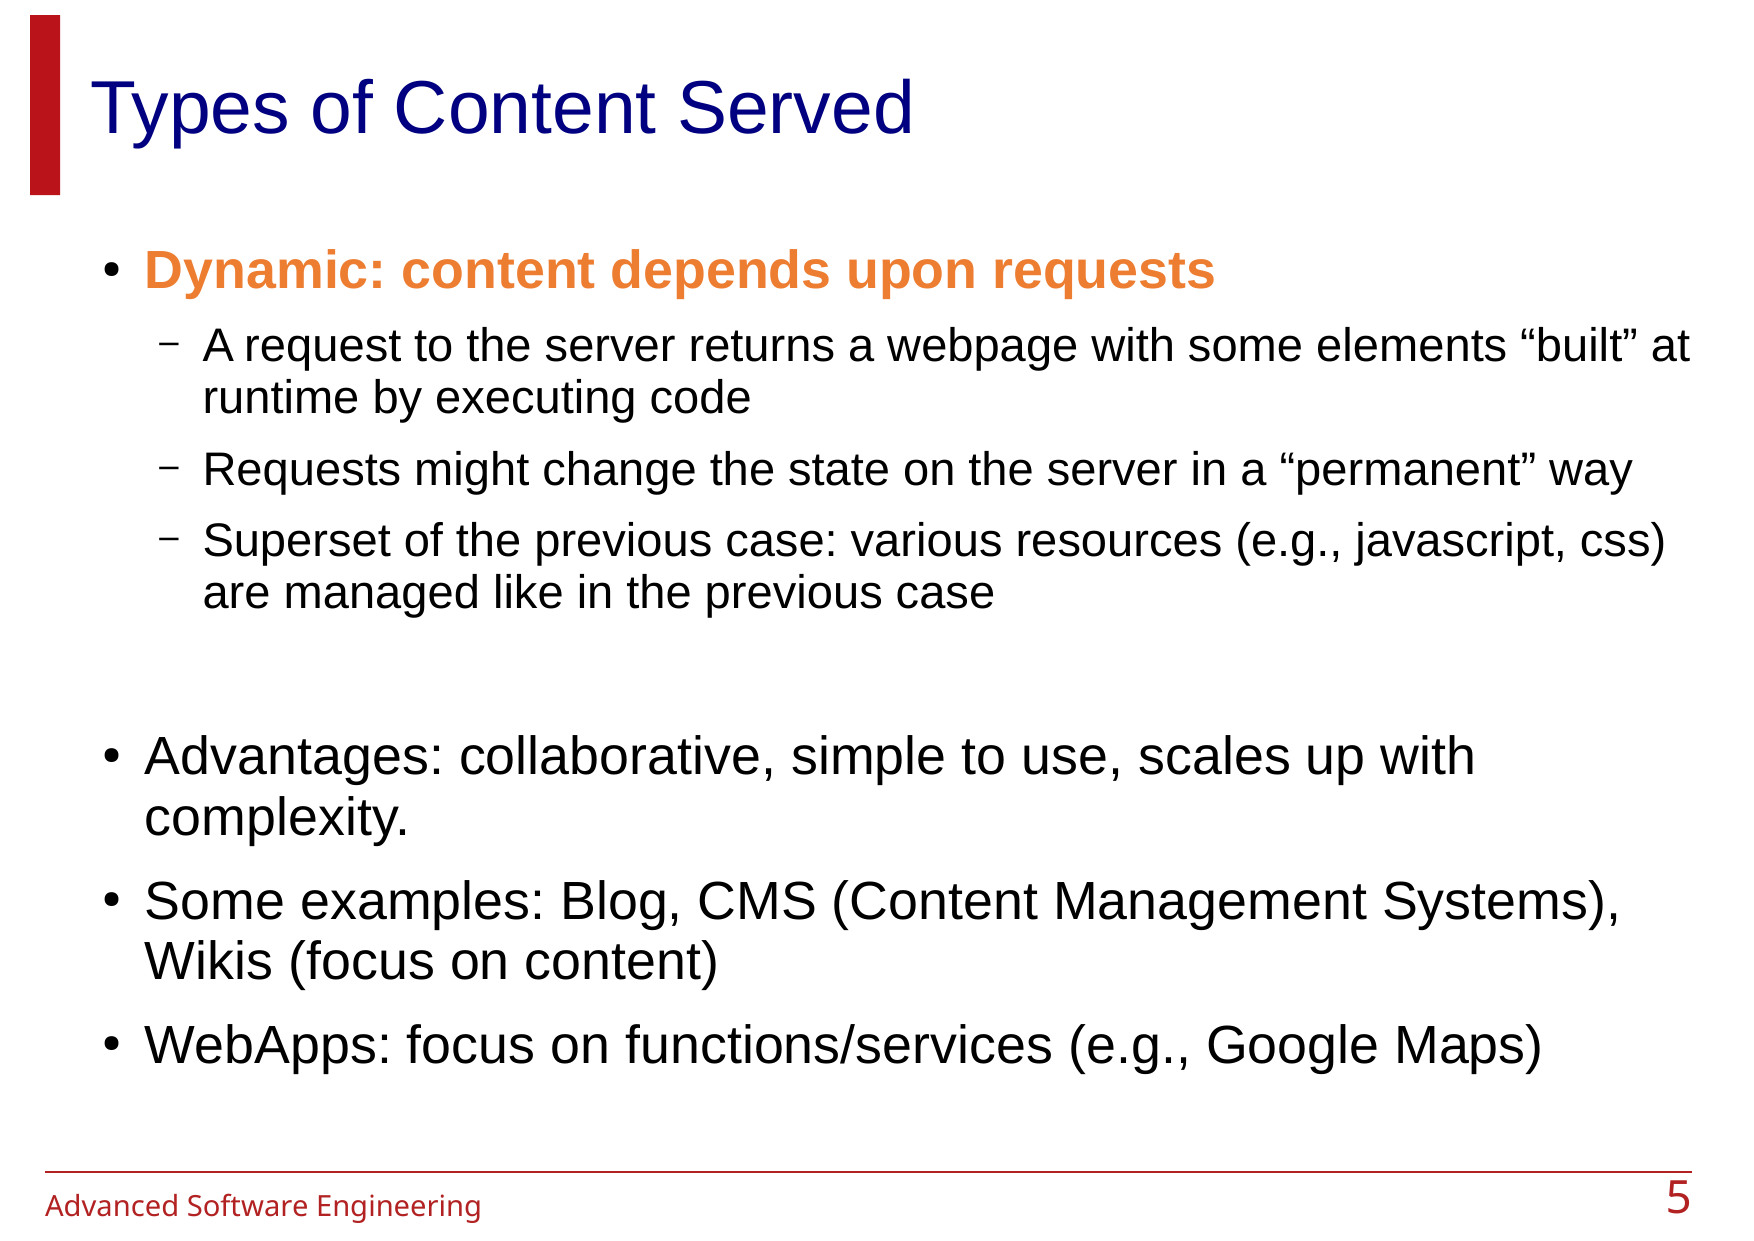

# Types of Content Served
Dynamic: content depends upon requests
A request to the server returns a webpage with some elements “built” at runtime by executing code
Requests might change the state on the server in a “permanent” way
Superset of the previous case: various resources (e.g., javascript, css) are managed like in the previous case
Advantages: collaborative, simple to use, scales up with complexity.
Some examples: Blog, CMS (Content Management Systems), Wikis (focus on content)
WebApps: focus on functions/services (e.g., Google Maps)
5
Advanced Software Engineering